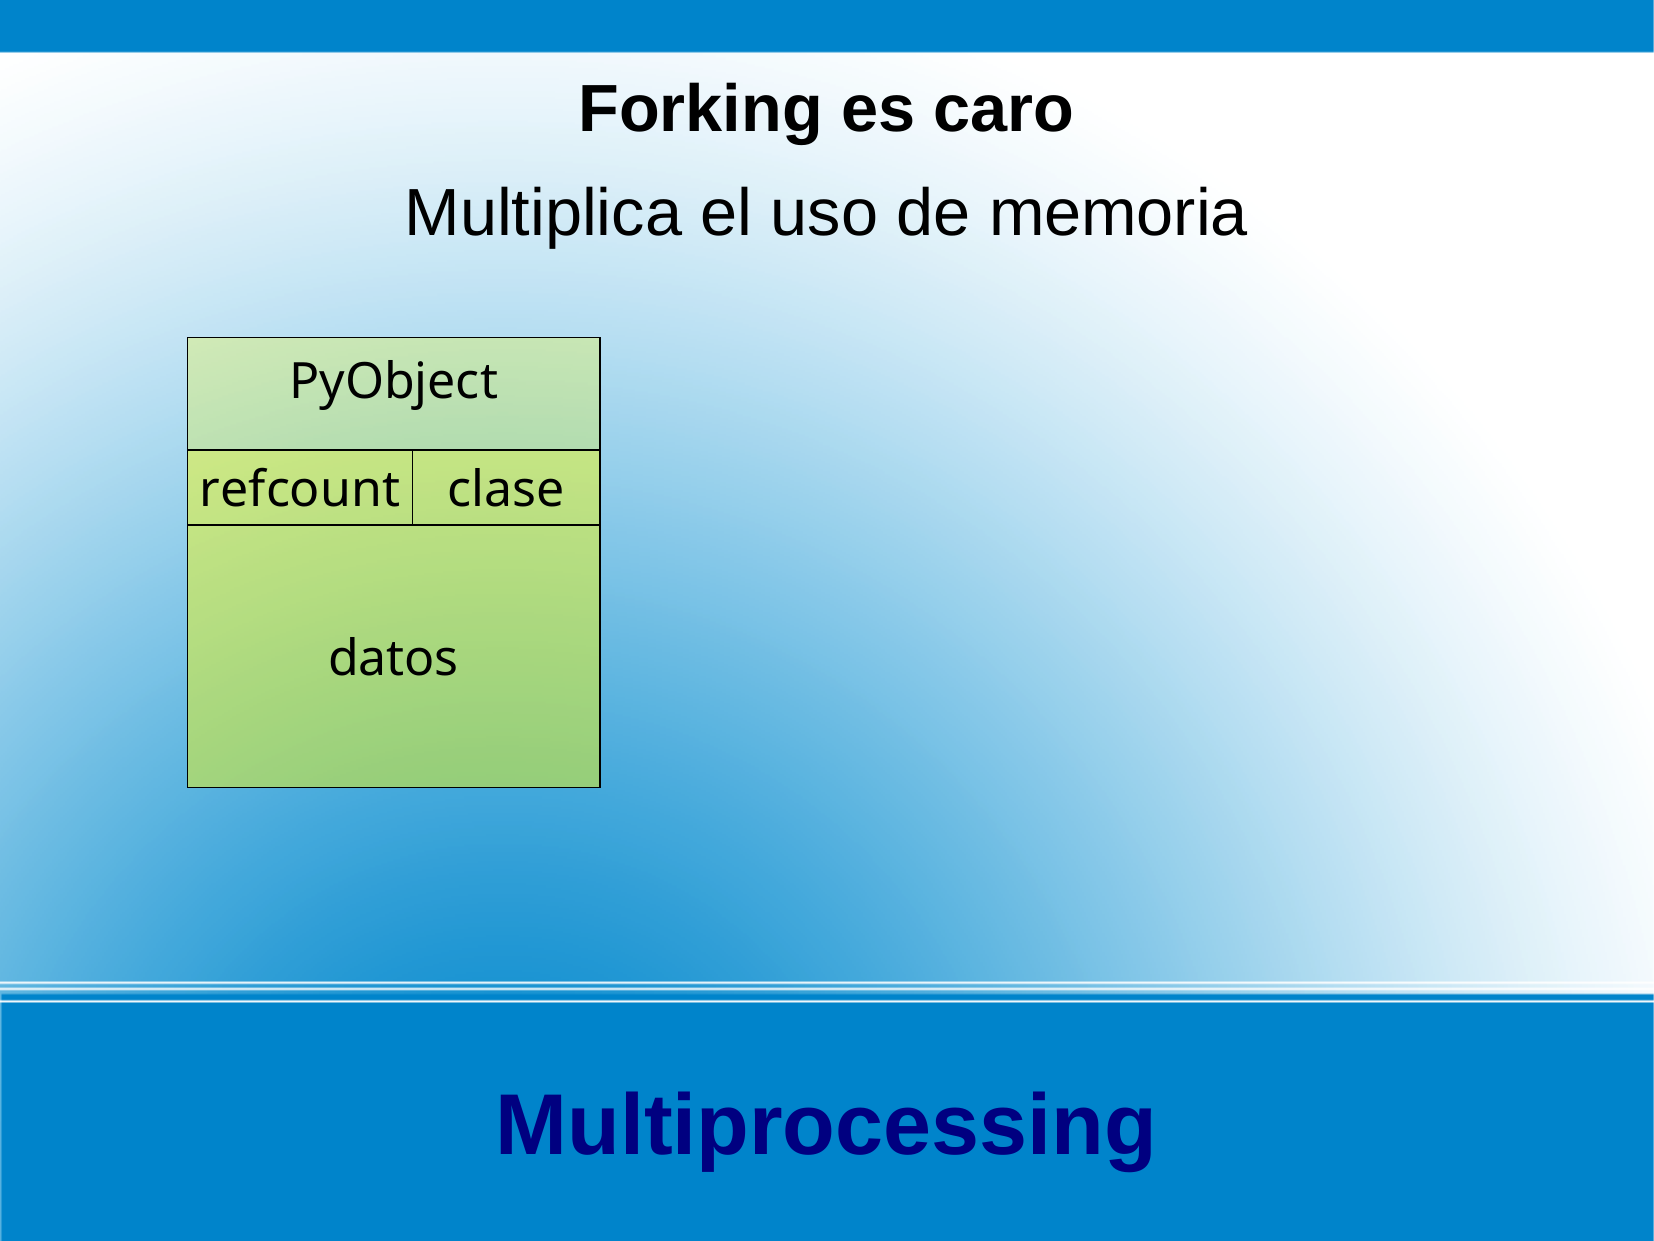

Forking es caro
Multiplica el uso de memoria
PyObject
refcount
clase
datos
# Multiprocessing